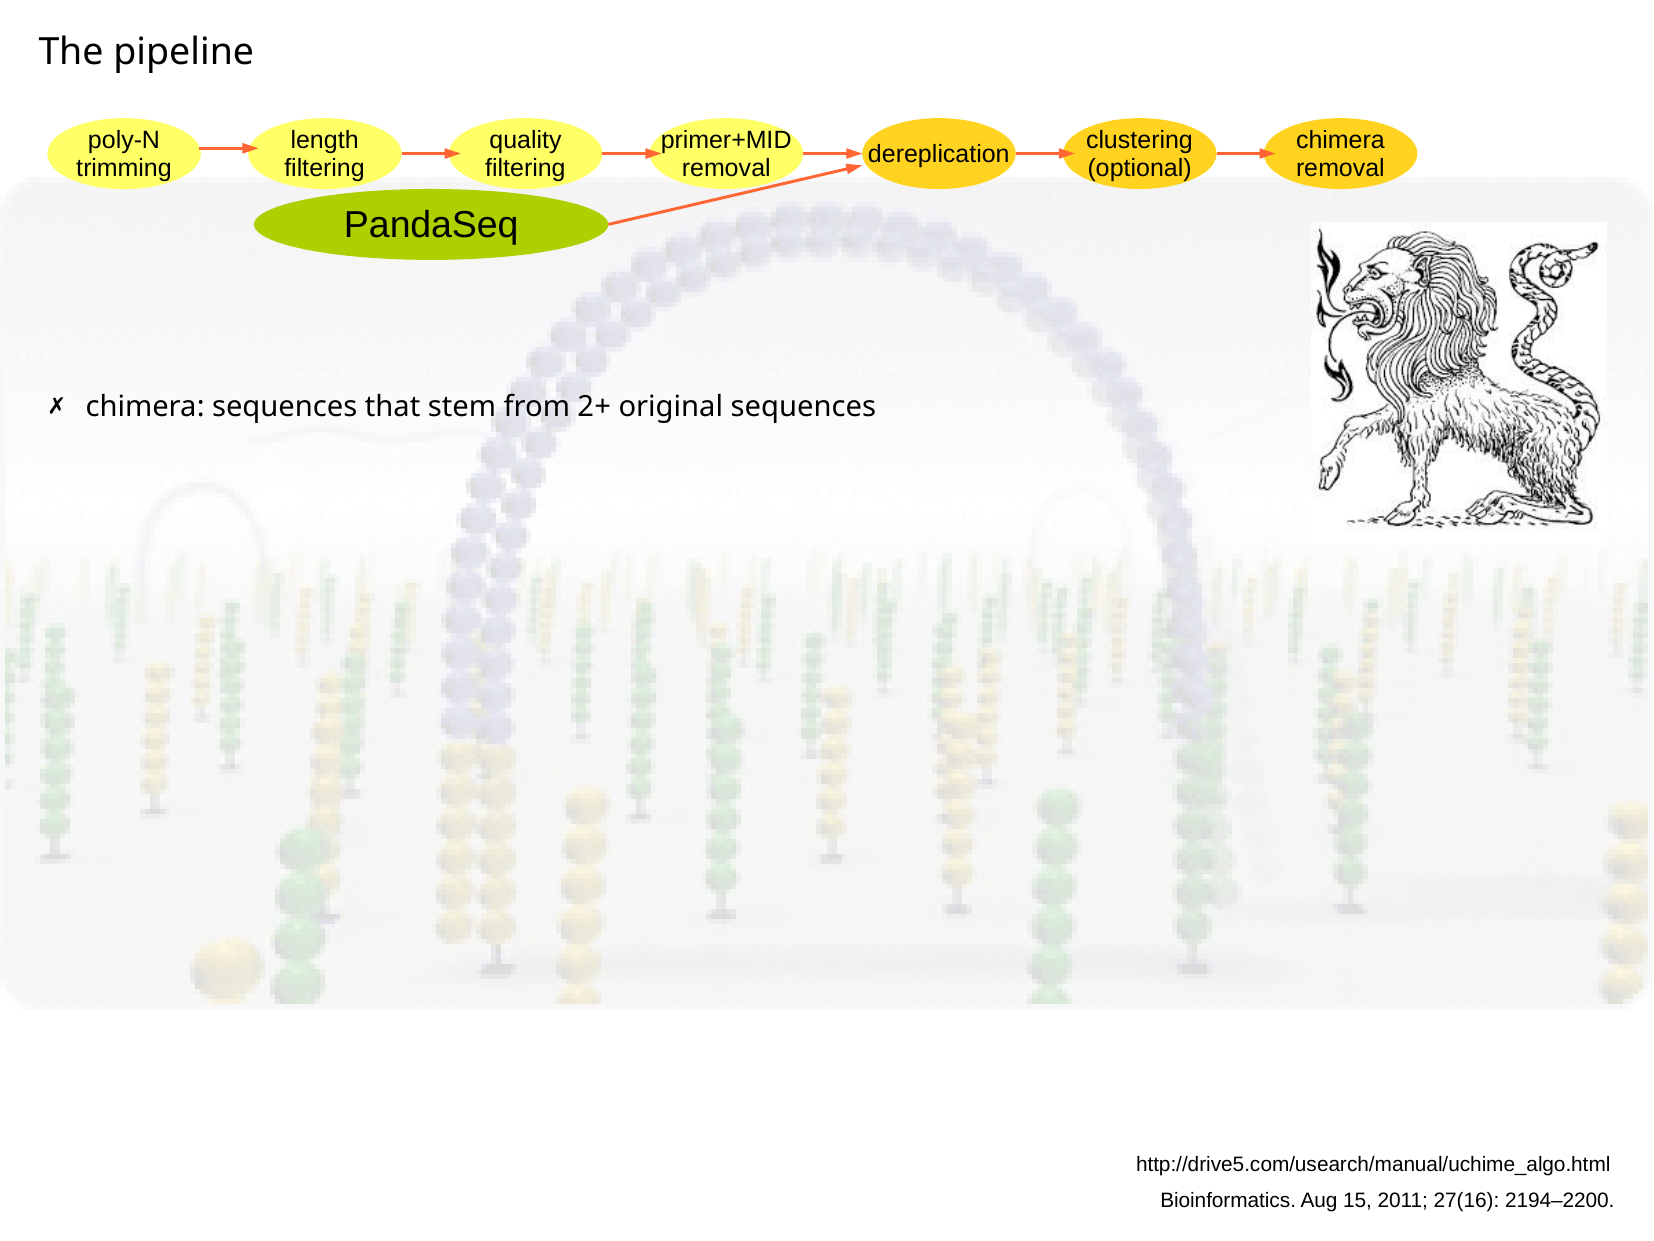

The pipeline
quality
filtering
primer+MID
removal
dereplication
clustering
(optional)
chimera
removal
poly-N
trimming
length
filtering
PandaSeq
chimera: sequences that stem from 2+ original sequences
http://drive5.com/usearch/manual/uchime_algo.html
Bioinformatics. Aug 15, 2011; 27(16): 2194–2200.